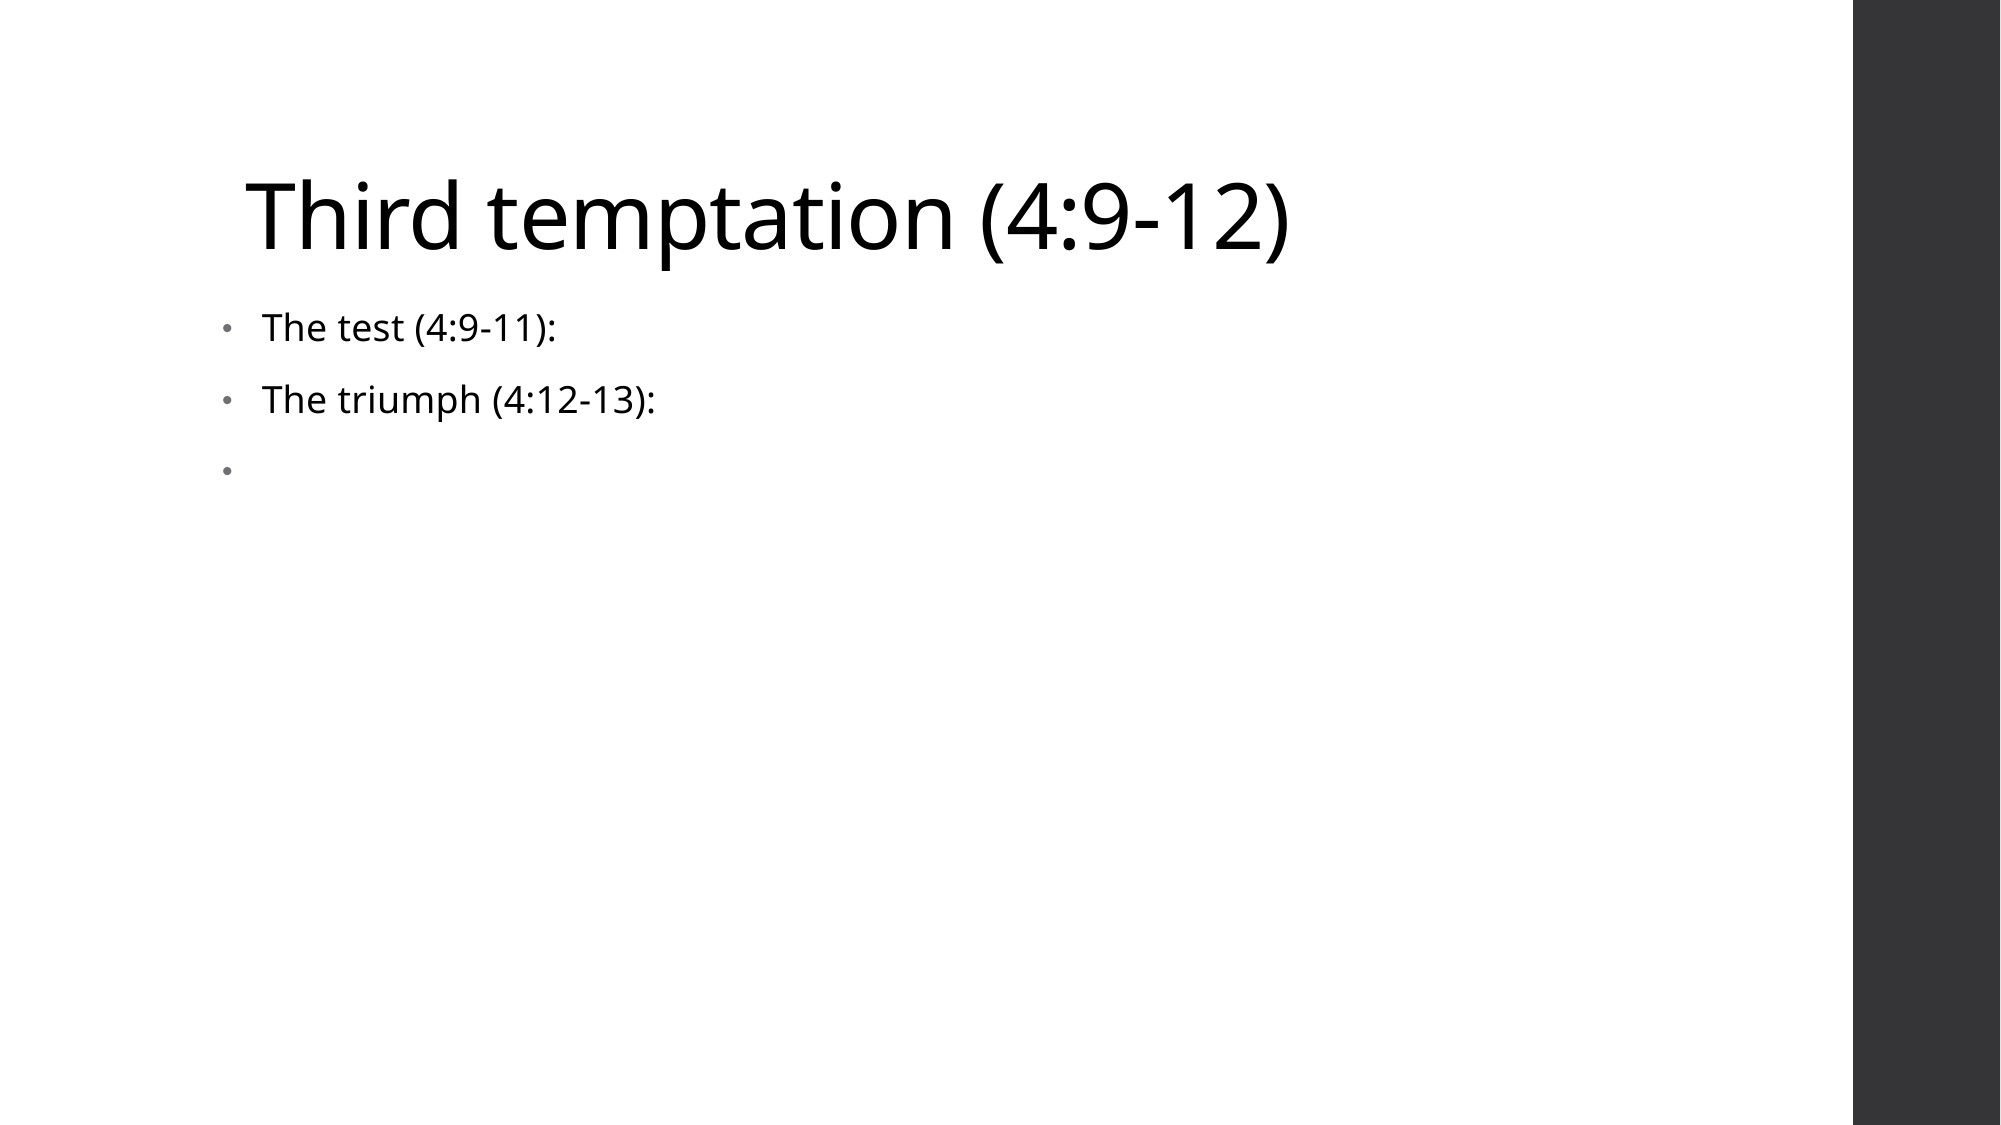

# Third temptation (4:9-12)
 The test (4:9-11):
 The triumph (4:12-13):